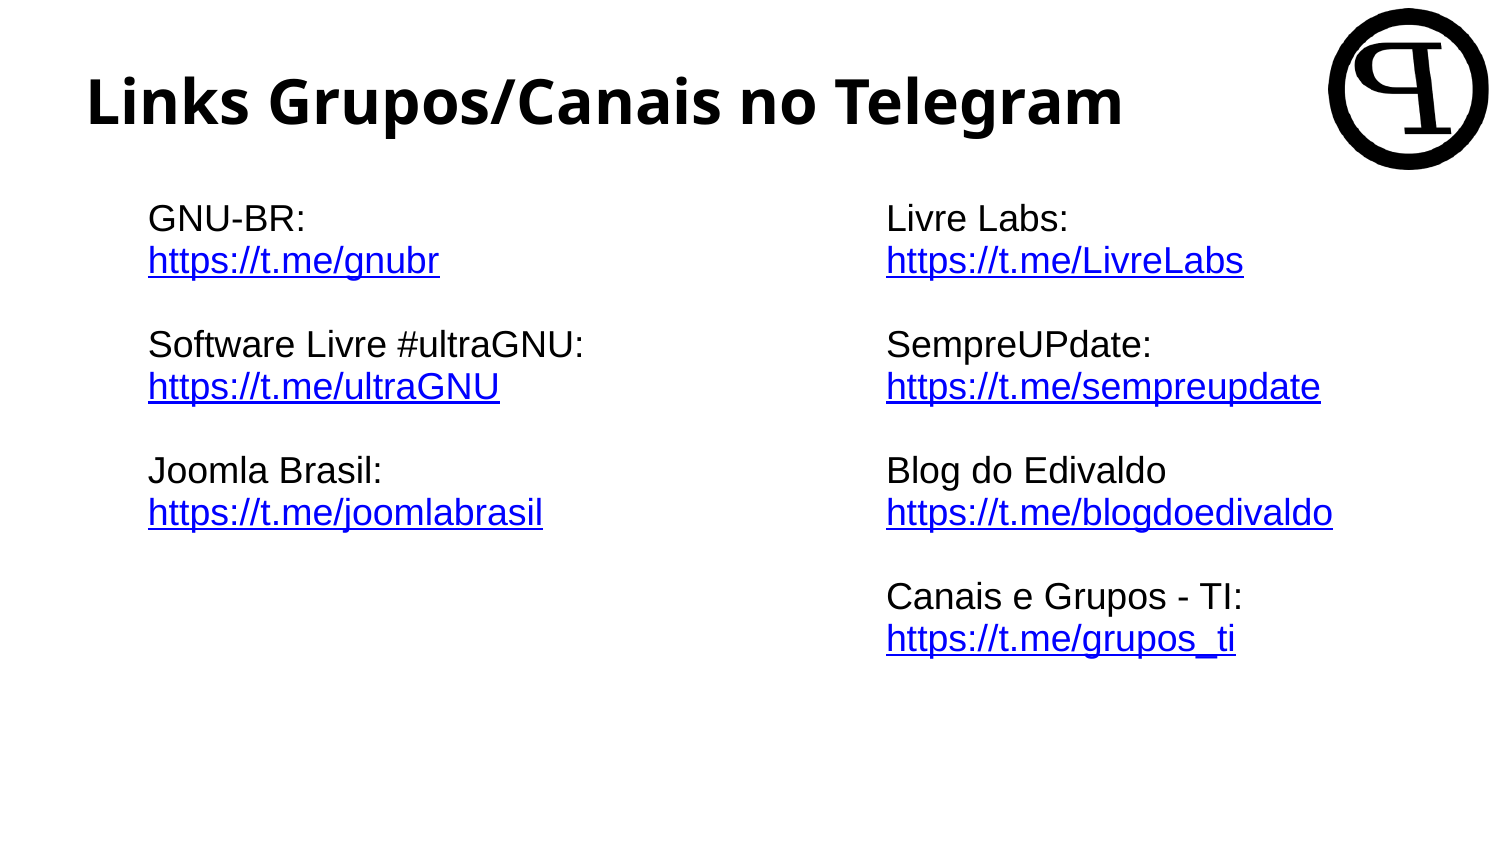

Links Grupos/Canais no Telegram
GNU-BR:
https://t.me/gnubr
Software Livre #ultraGNU:
https://t.me/ultraGNU
Joomla Brasil:
https://t.me/joomlabrasil
Livre Labs:
https://t.me/LivreLabs
SempreUPdate:
https://t.me/sempreupdate
Blog do Edivaldo
https://t.me/blogdoedivaldo
Canais e Grupos - TI:
https://t.me/grupos_ti
https://t.me/libreofficebrasil